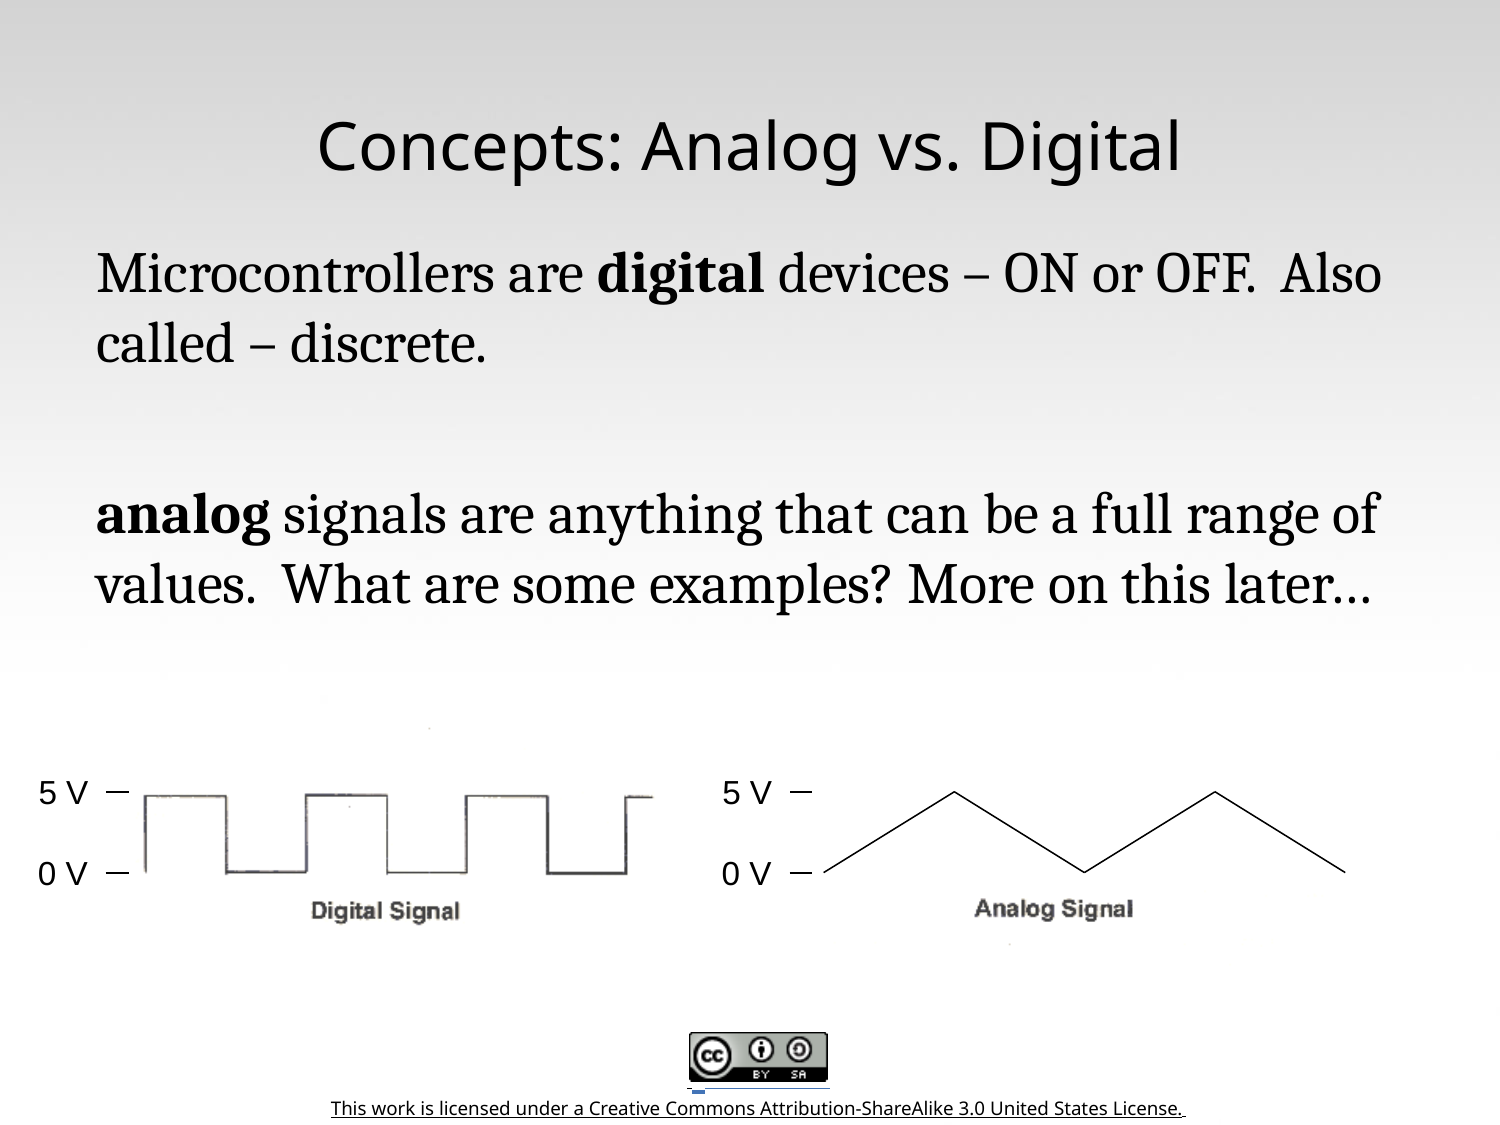

# Concepts: Analog vs. Digital
Microcontrollers are digital devices – ON or OFF. Also called – discrete.
analog signals are anything that can be a full range of values. What are some examples? More on this later…
5 V
5 V
0 V
0 V